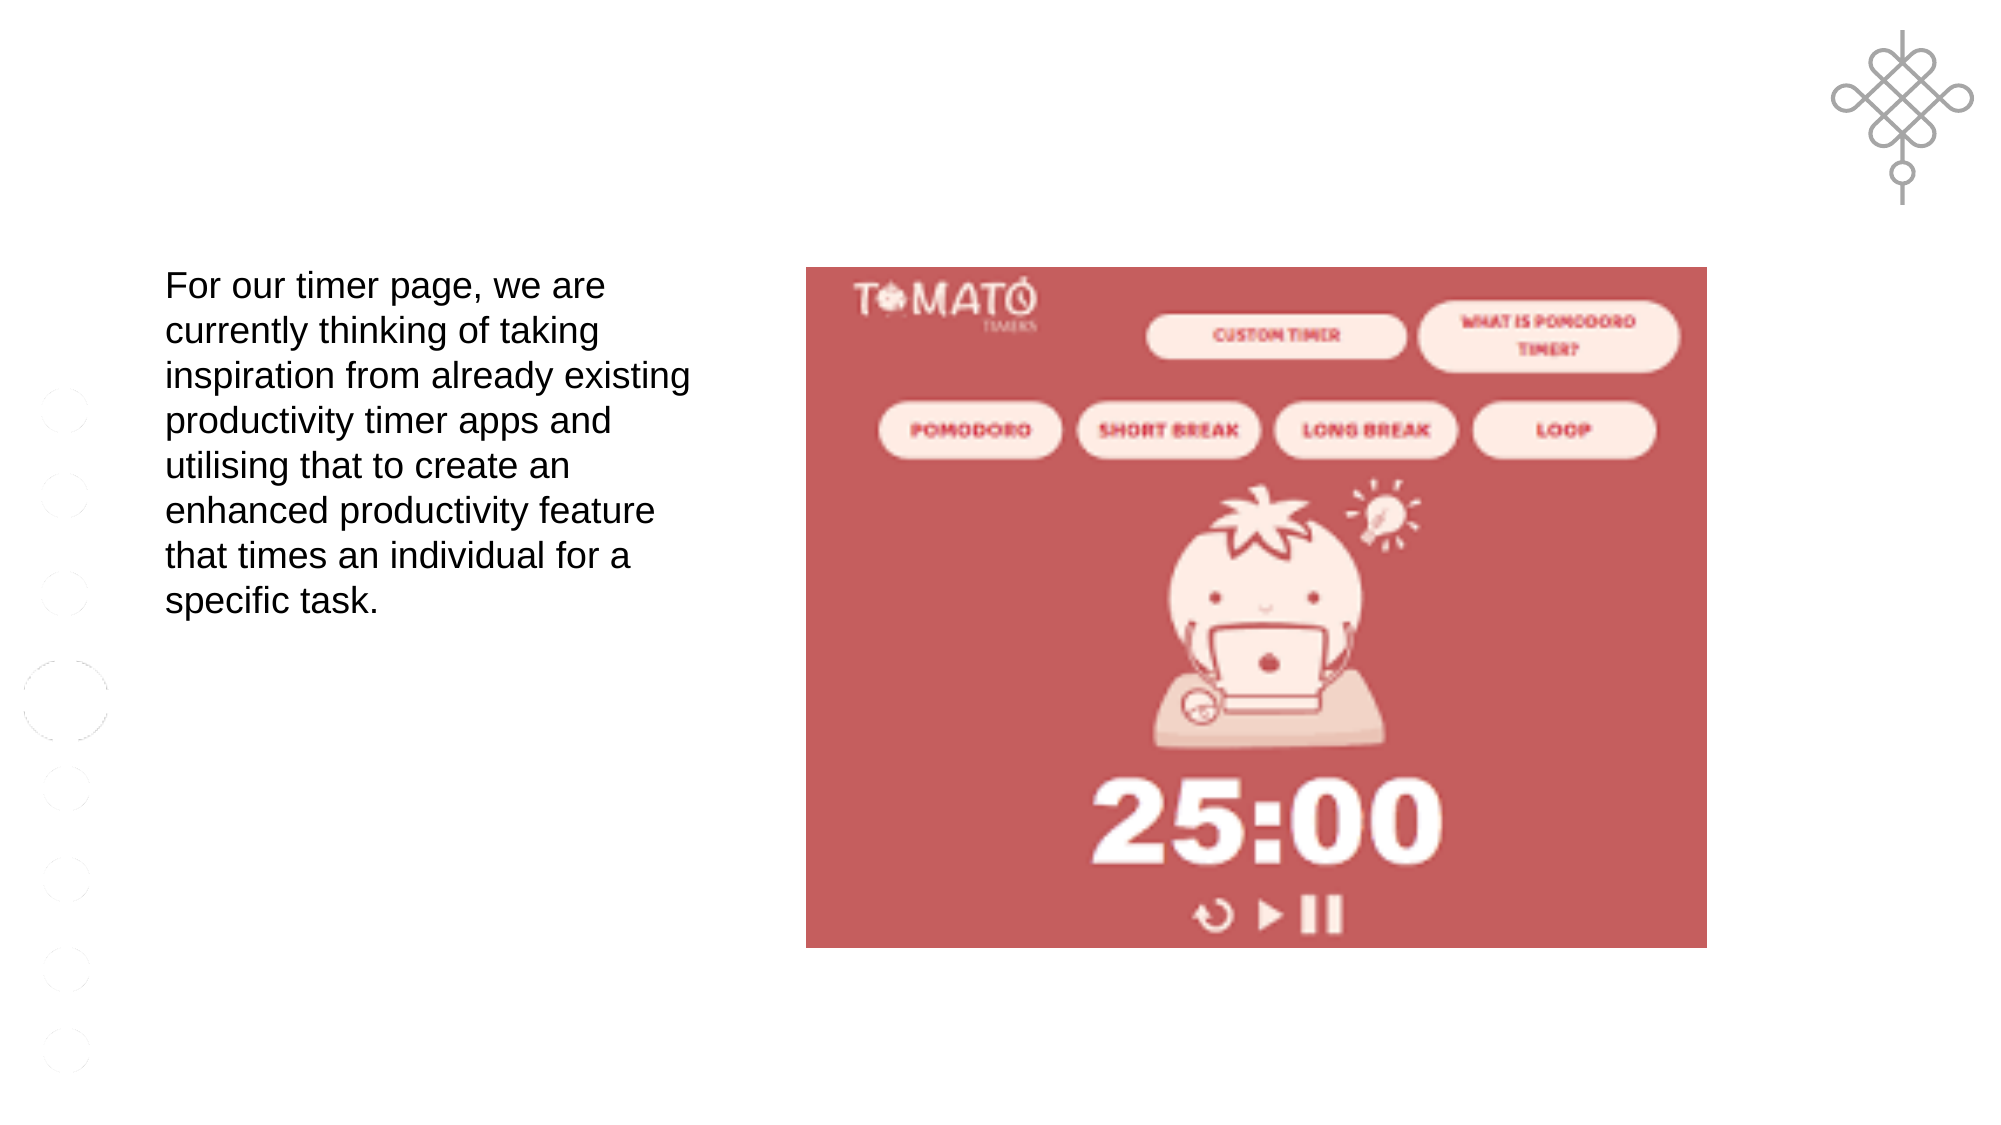

WEB DEVELOPMENT G10
RESOURCES / SQUARESPACE
For our timer page, we are currently thinking of taking inspiration from already existing productivity timer apps and utilising that to create an enhanced productivity feature that times an individual for a specific task.